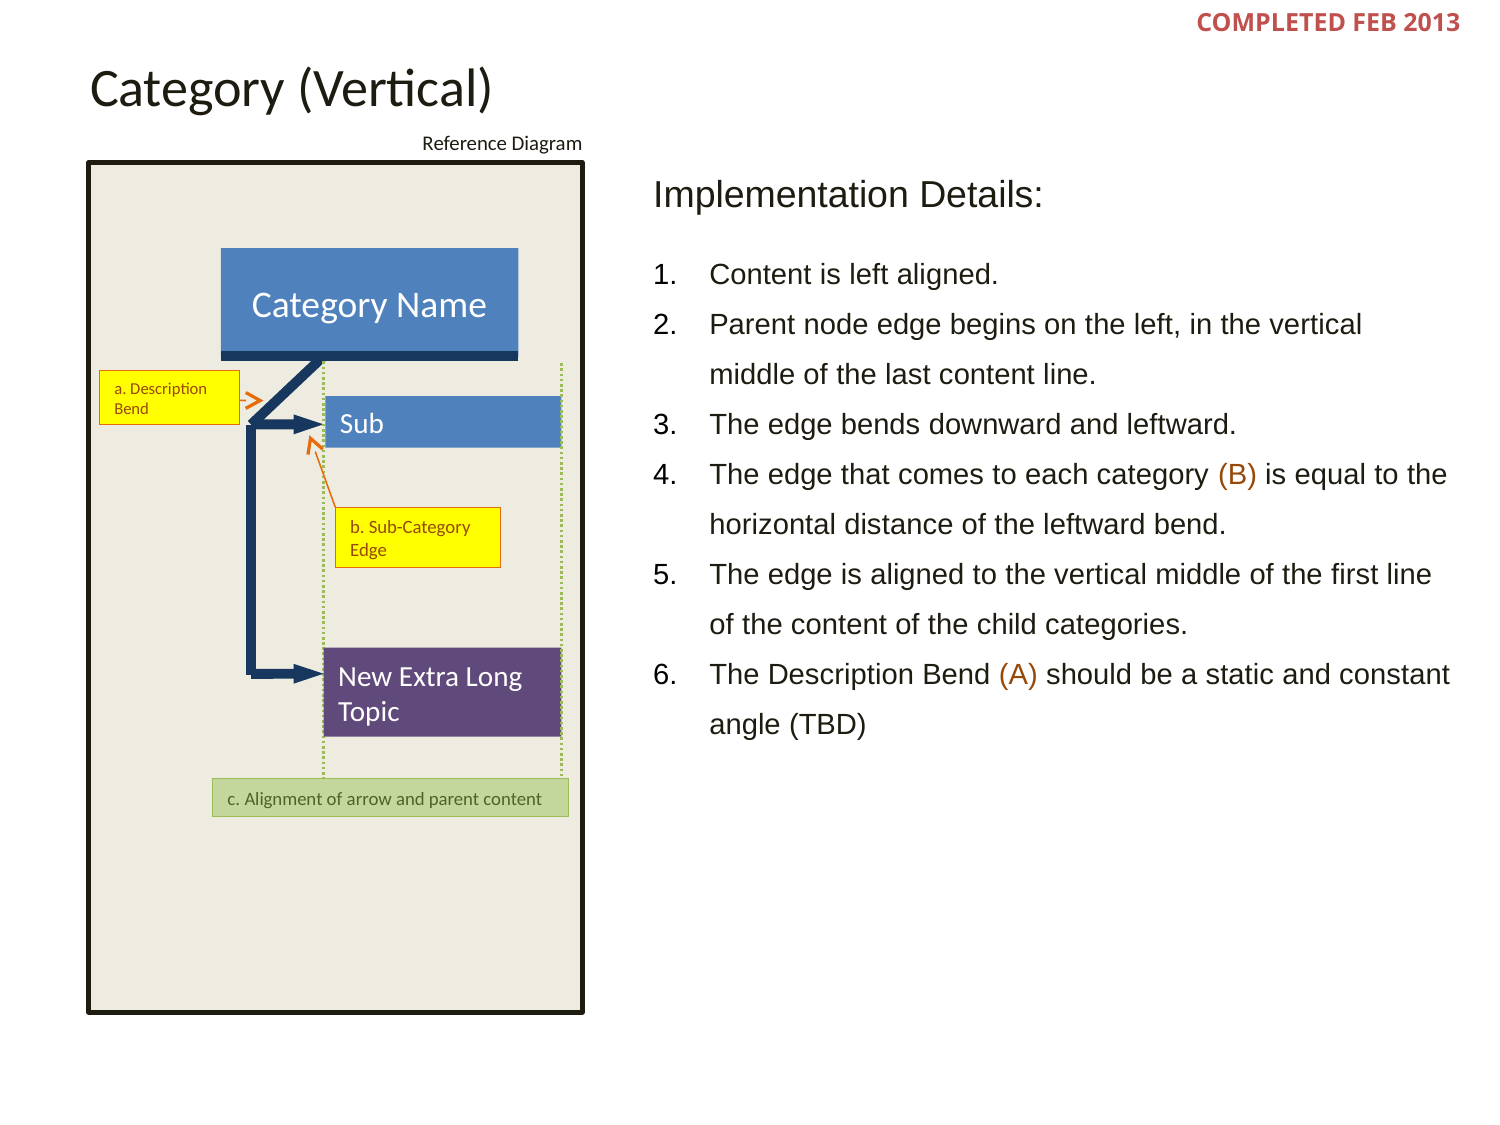

COMPLETED FEB 2013
# Category (Vertical)
Reference Diagram
Implementation Details:
Content is left aligned.
Parent node edge begins on the left, in the vertical middle of the last content line.
The edge bends downward and leftward.
The edge that comes to each category (B) is equal to the horizontal distance of the leftward bend.
The edge is aligned to the vertical middle of the first line of the content of the child categories.
The Description Bend (A) should be a static and constant angle (TBD)
Category Name
a. Description Bend
Sub
b. Sub-Category Edge
New Extra Long Topic
c. Alignment of arrow and parent content